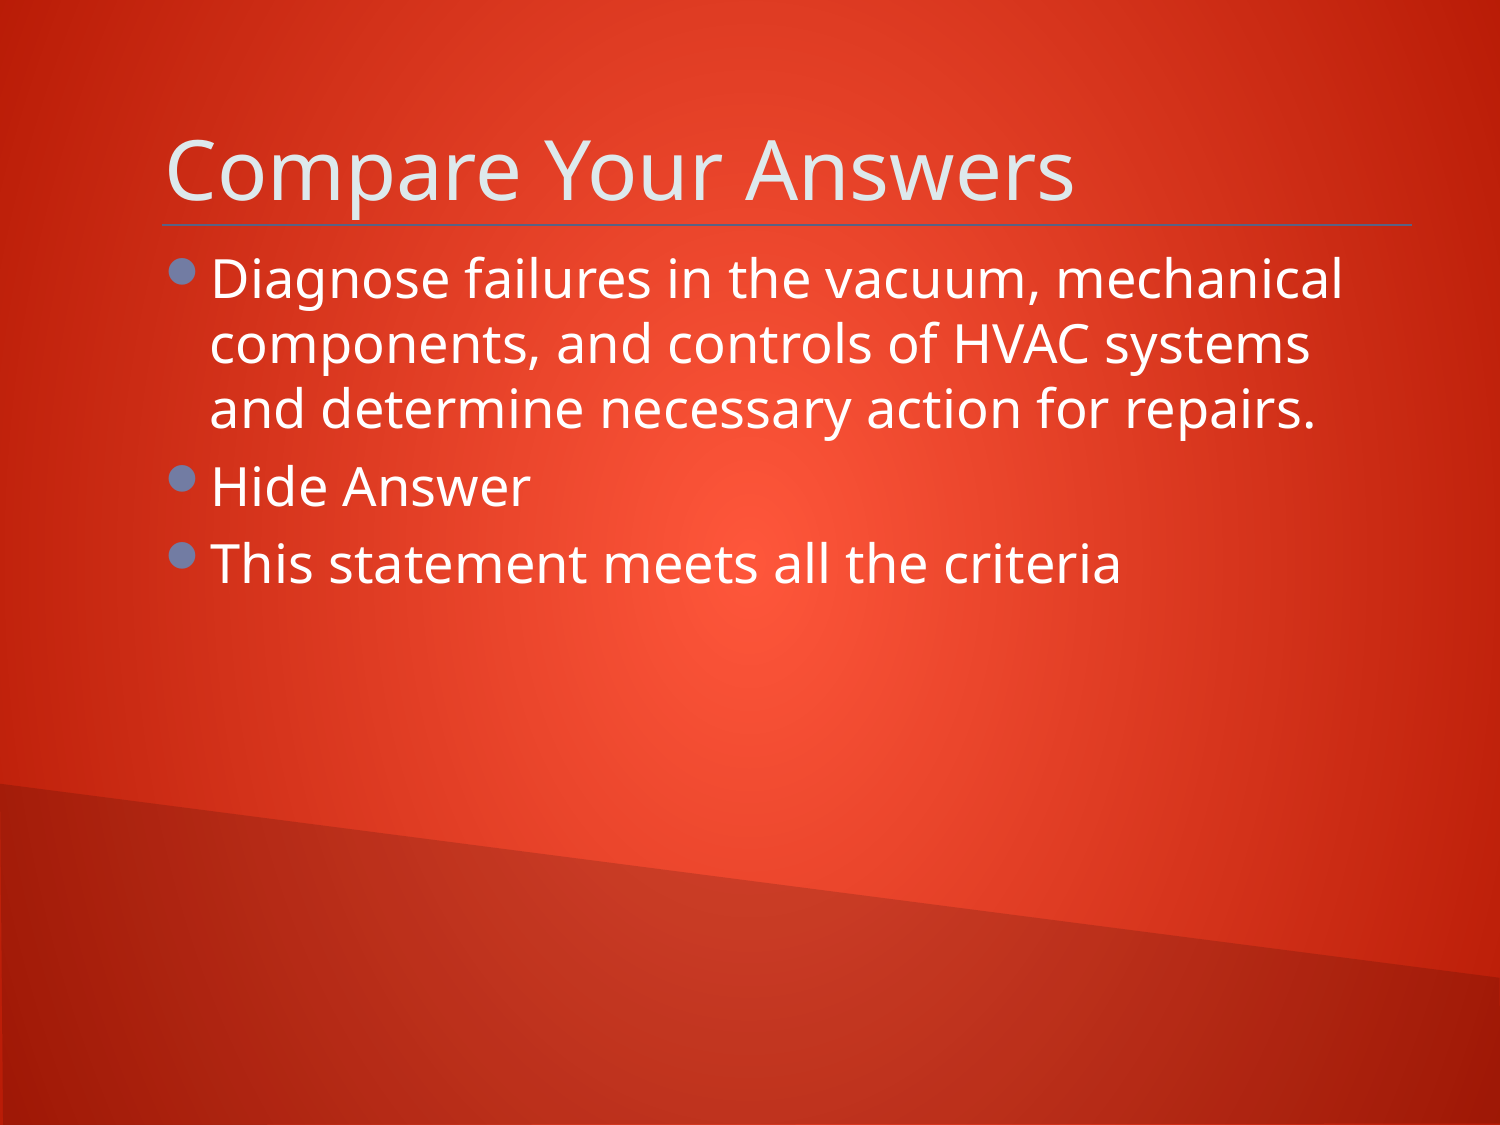

# Compare Your Answers
Diagnose failures in the vacuum, mechanical components, and controls of HVAC systems and determine necessary action for repairs.
Hide Answer
This statement meets all the criteria